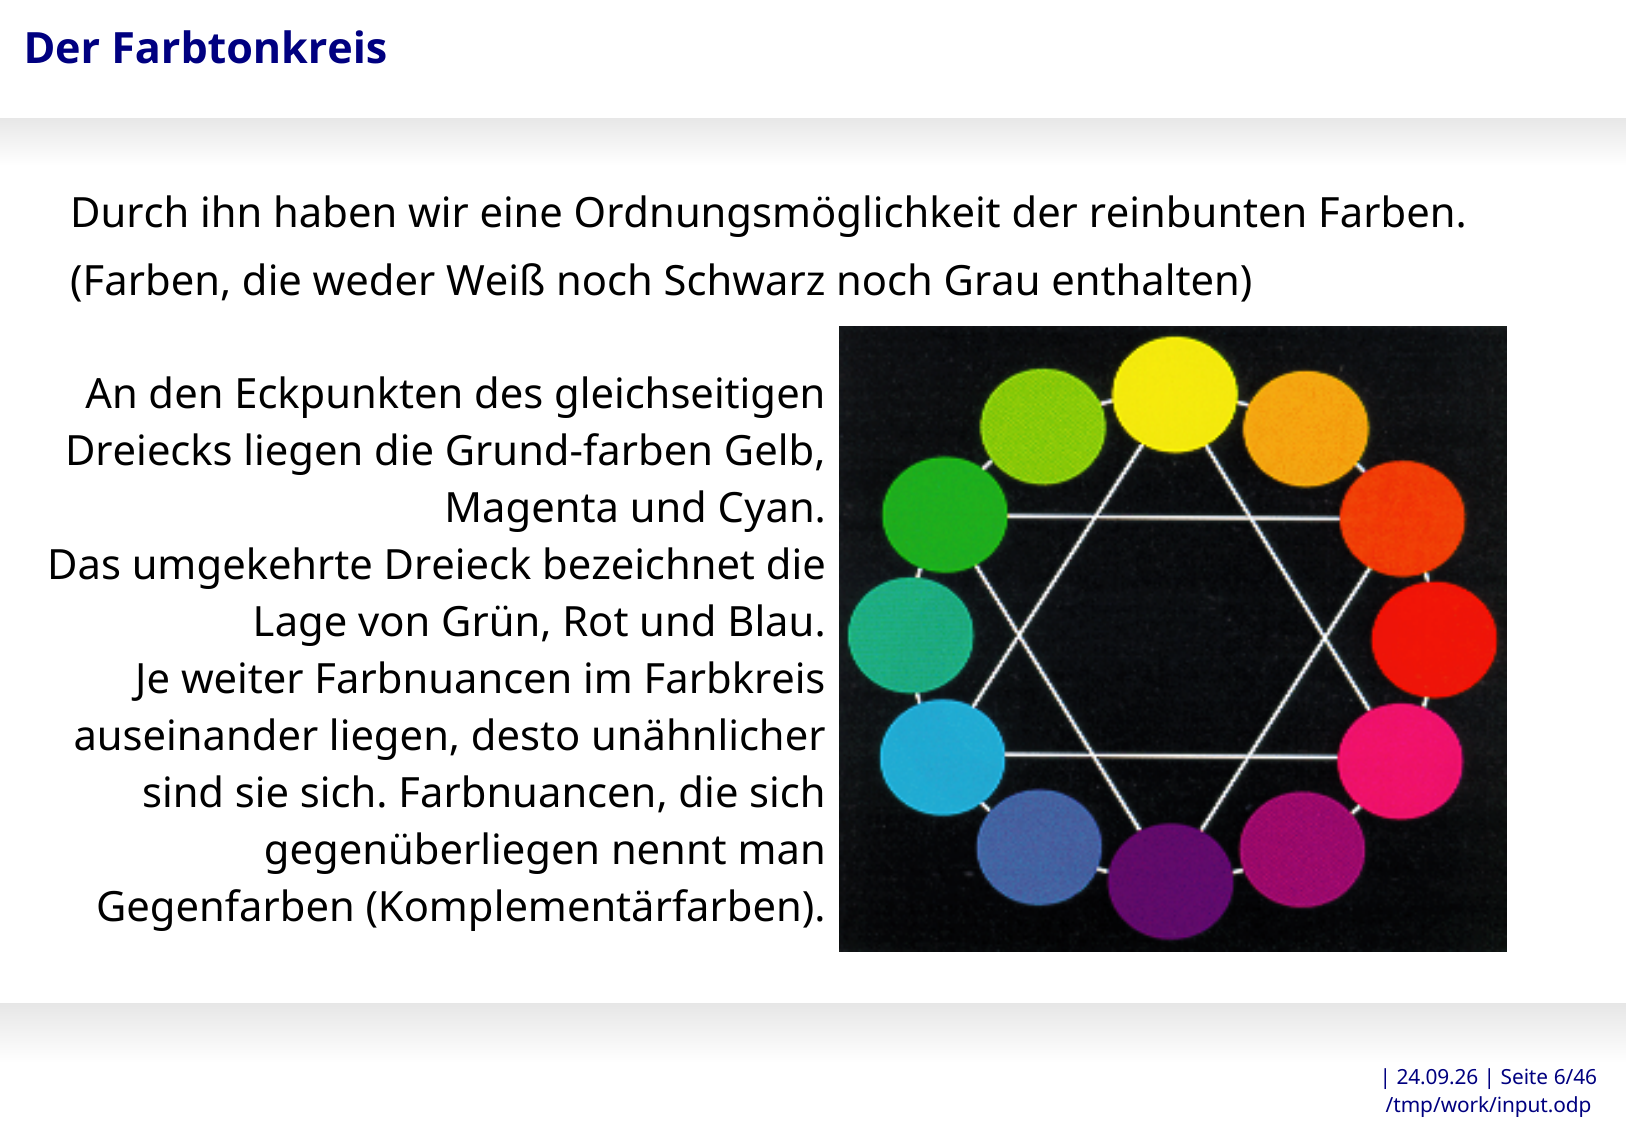

# Der Farbtonkreis
Durch ihn haben wir eine Ordnungsmöglichkeit der reinbunten Farben. (Farben, die weder Weiß noch Schwarz noch Grau enthalten)
An den Eckpunkten des gleichseitigen Dreiecks liegen die Grund-farben Gelb, Magenta und Cyan.
Das umgekehrte Dreieck bezeichnet die Lage von Grün, Rot und Blau.
Je weiter Farbnuancen im Farbkreis auseinander liegen, desto unähnlicher sind sie sich. Farbnuancen, die sich gegenüberliegen nennt man Gegenfarben (Komplementärfarben).